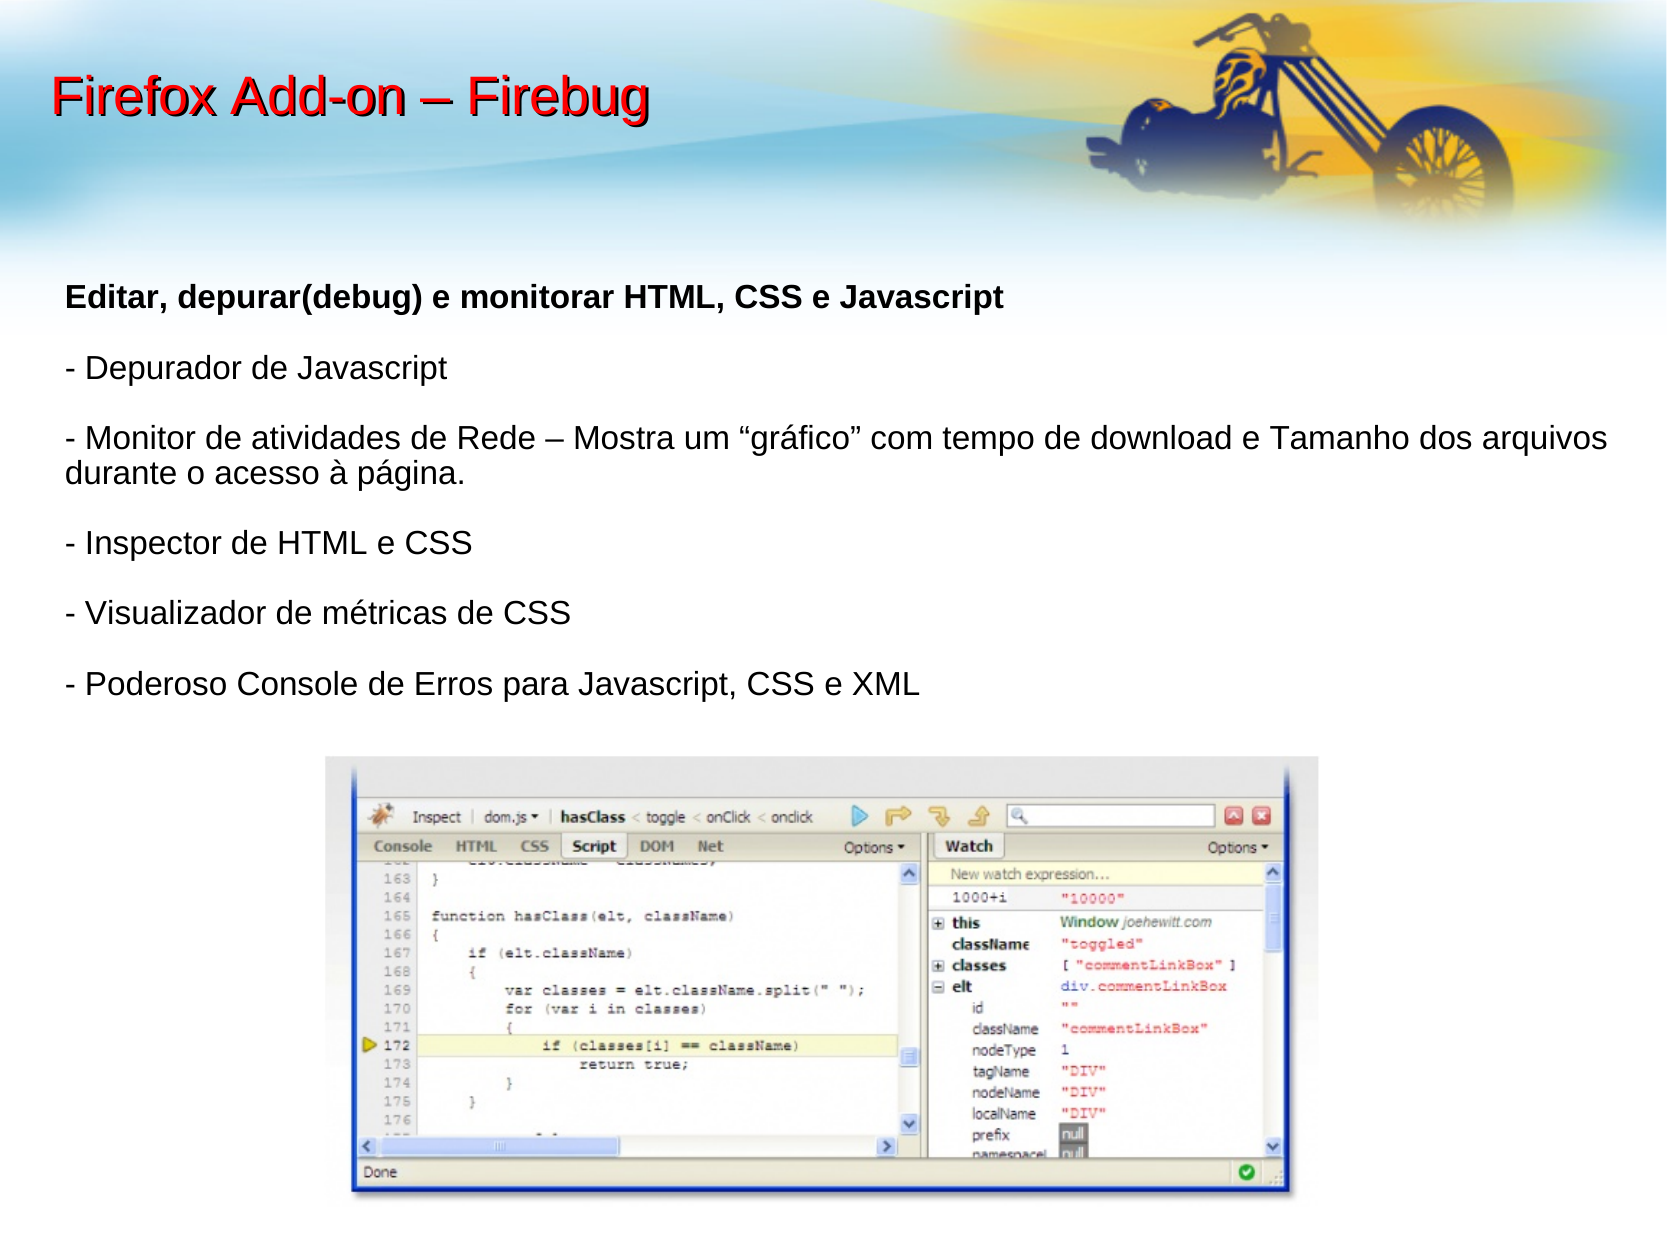

Firefox Add-on – Firebug
Editar, depurar(debug) e monitorar HTML, CSS e Javascript
- Depurador de Javascript
- Monitor de atividades de Rede – Mostra um “gráfico” com tempo de download e Tamanho dos arquivos durante o acesso à página.
- Inspector de HTML e CSS
- Visualizador de métricas de CSS
- Poderoso Console de Erros para Javascript, CSS e XML